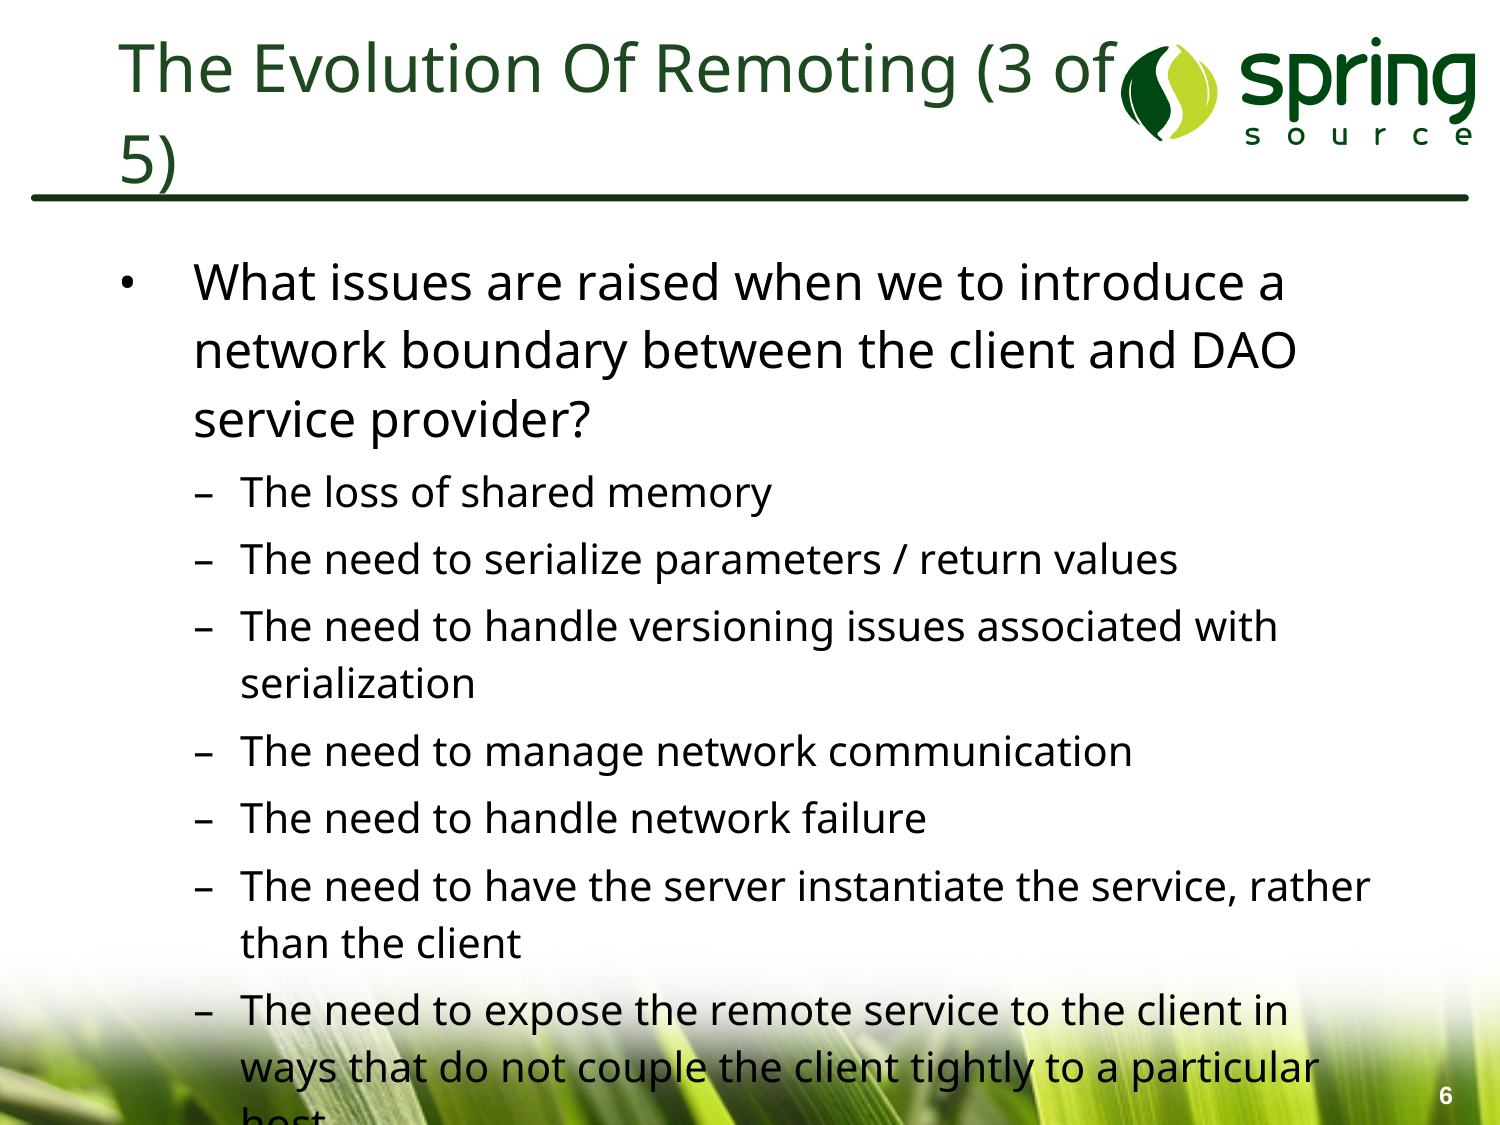

The Evolution Of Remoting (3 of 5)
# What issues are raised when we to introduce a network boundary between the client and DAO service provider?
The loss of shared memory
The need to serialize parameters / return values
The need to handle versioning issues associated with serialization
The need to manage network communication
The need to handle network failure
The need to have the server instantiate the service, rather than the client
The need to expose the remote service to the client in ways that do not couple the client tightly to a particular host